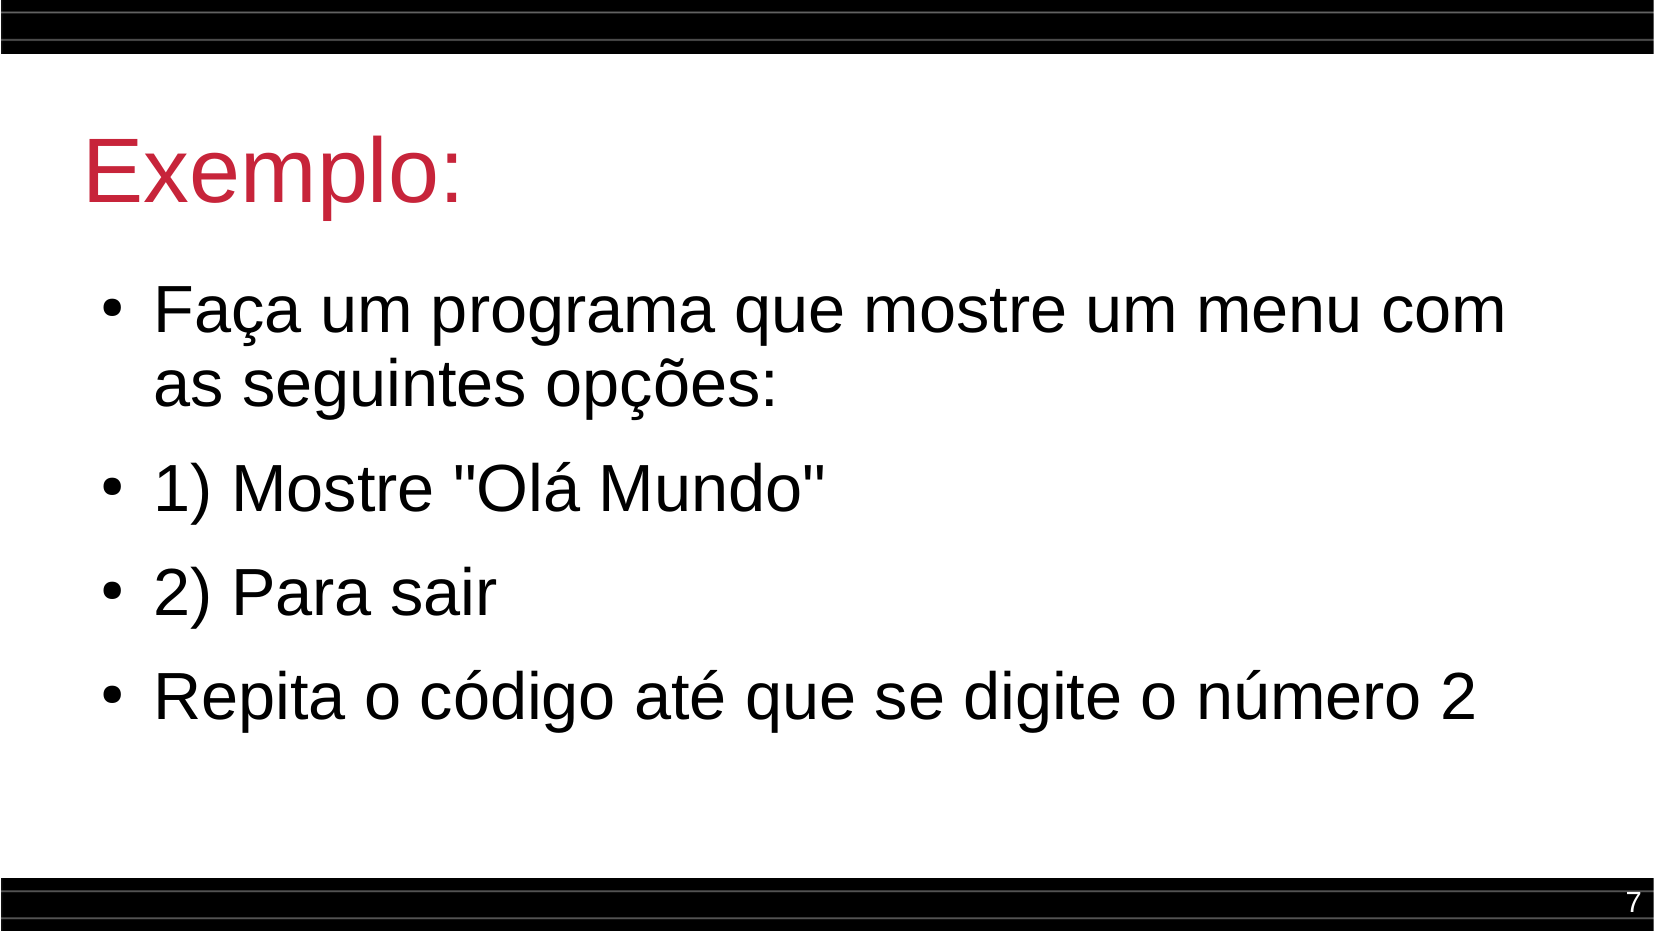

# Exemplo:
Faça um programa que mostre um menu com as seguintes opções:
1) Mostre "Olá Mundo"
2) Para sair
Repita o código até que se digite o número 2